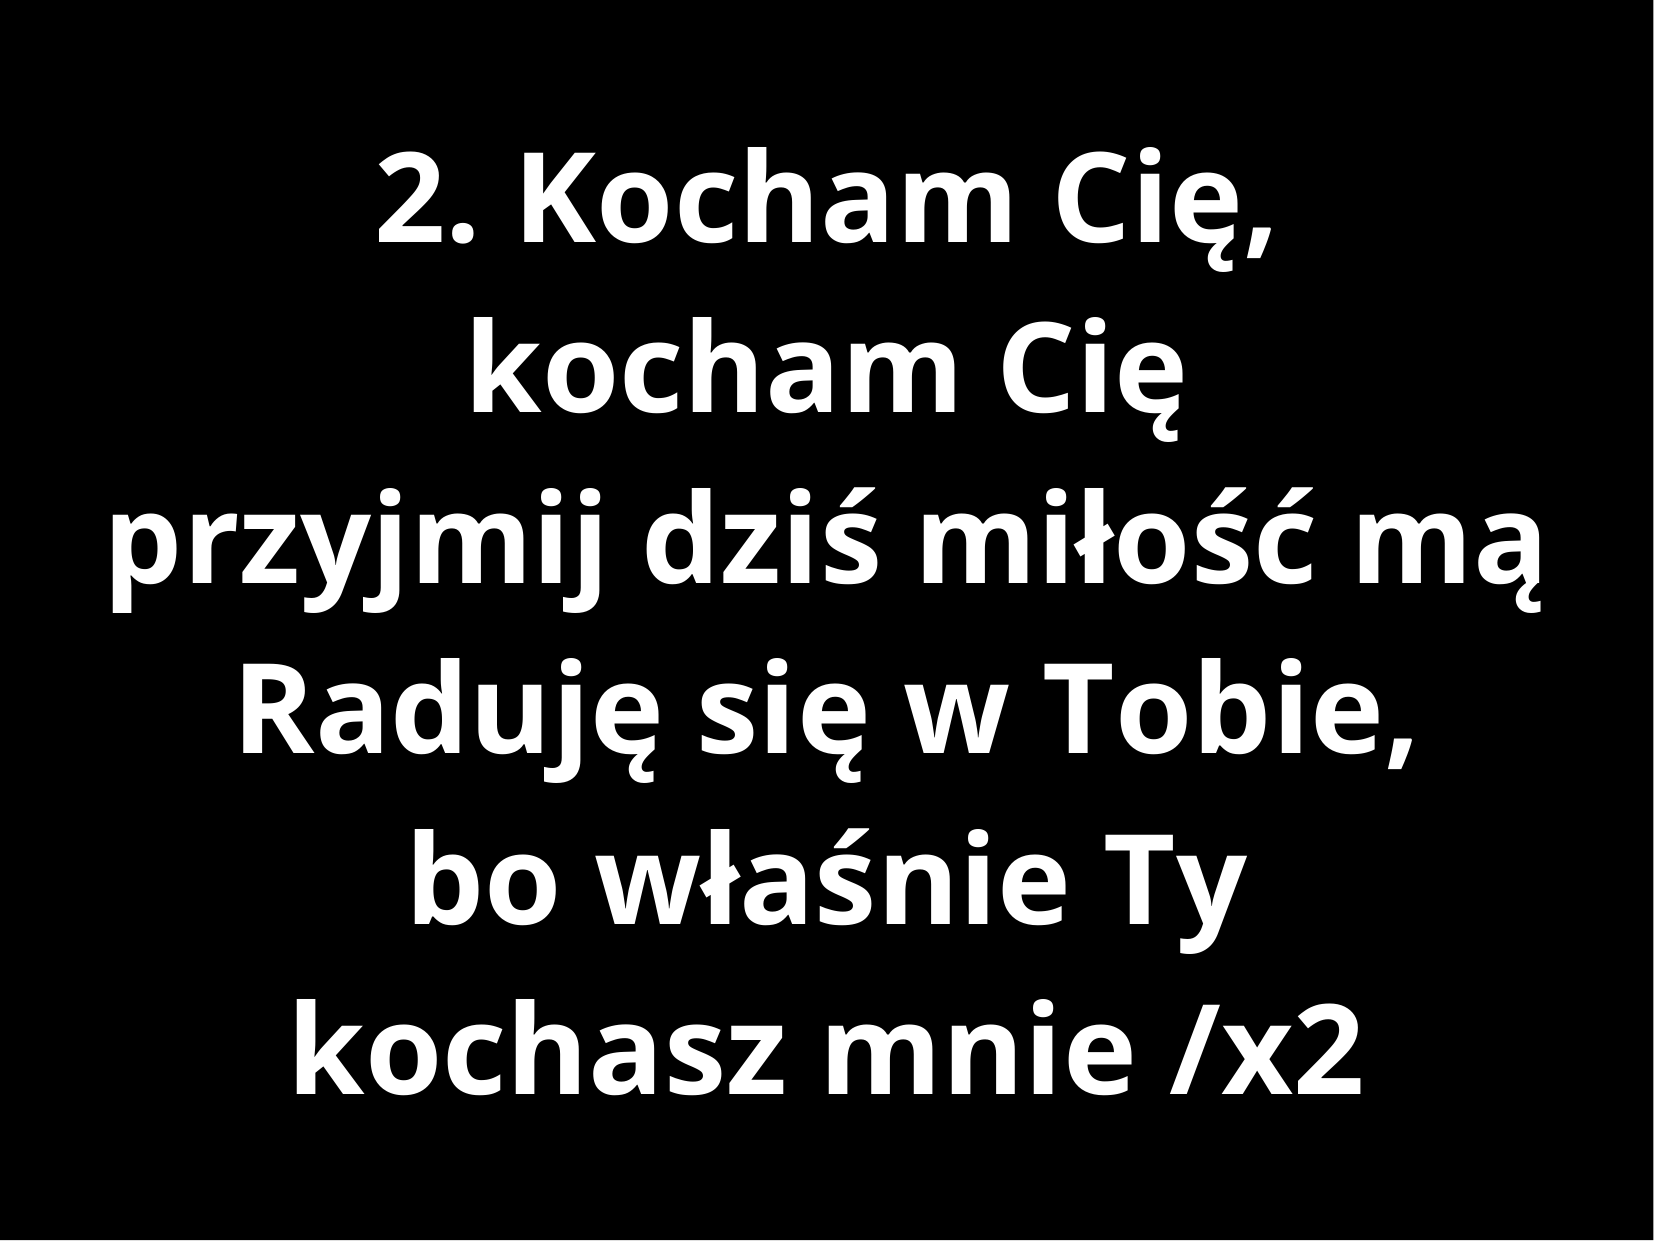

# 2. Kocham Cię, kocham Cię przyjmij dziś miłość mą Raduję się w Tobie, bo właśnie Ty kochasz mnie /x2